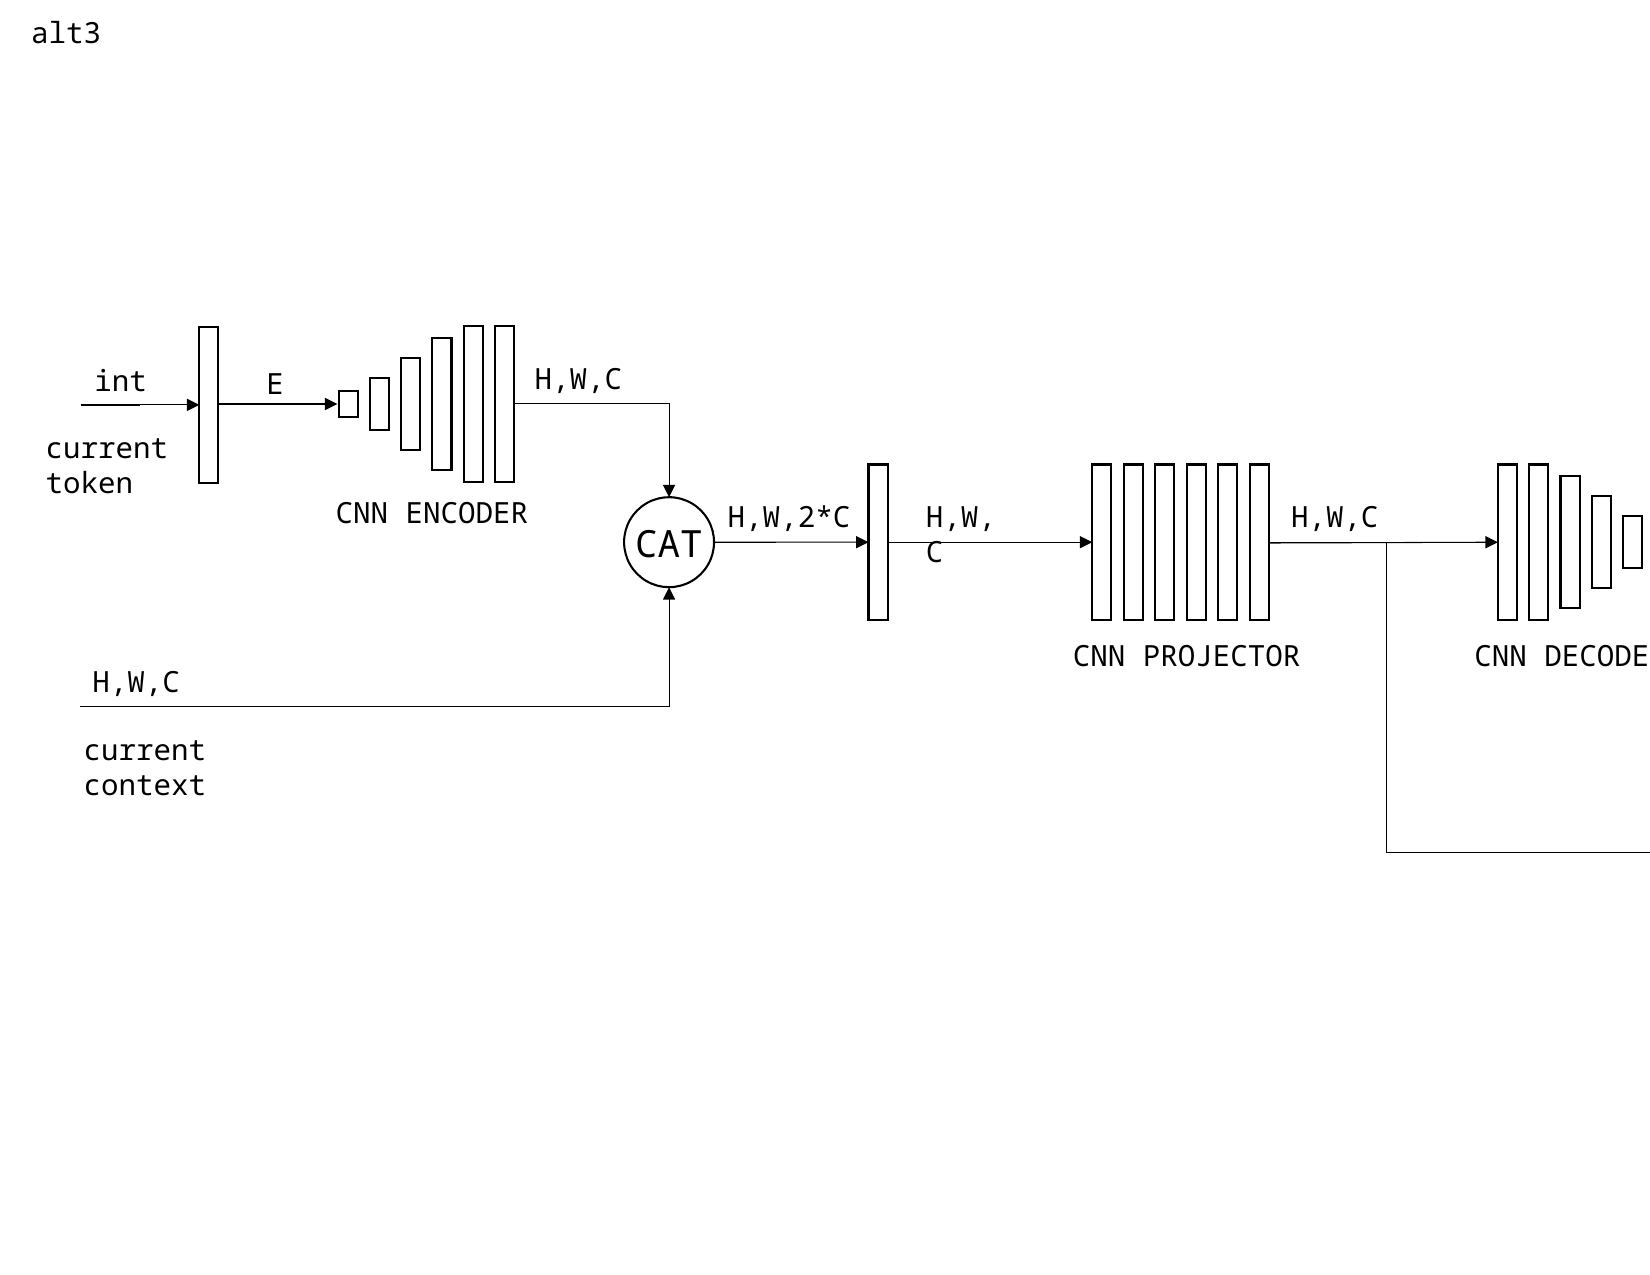

alt3
H,W,C
int
E
current
token
CNN ENCODER
H,W,2*C
H,W,C
H,W,C
E
int
CAT
next
token
CNN PROJECTOR
CNN DECODER
H,W,C
current
context
H,W,C
next
context